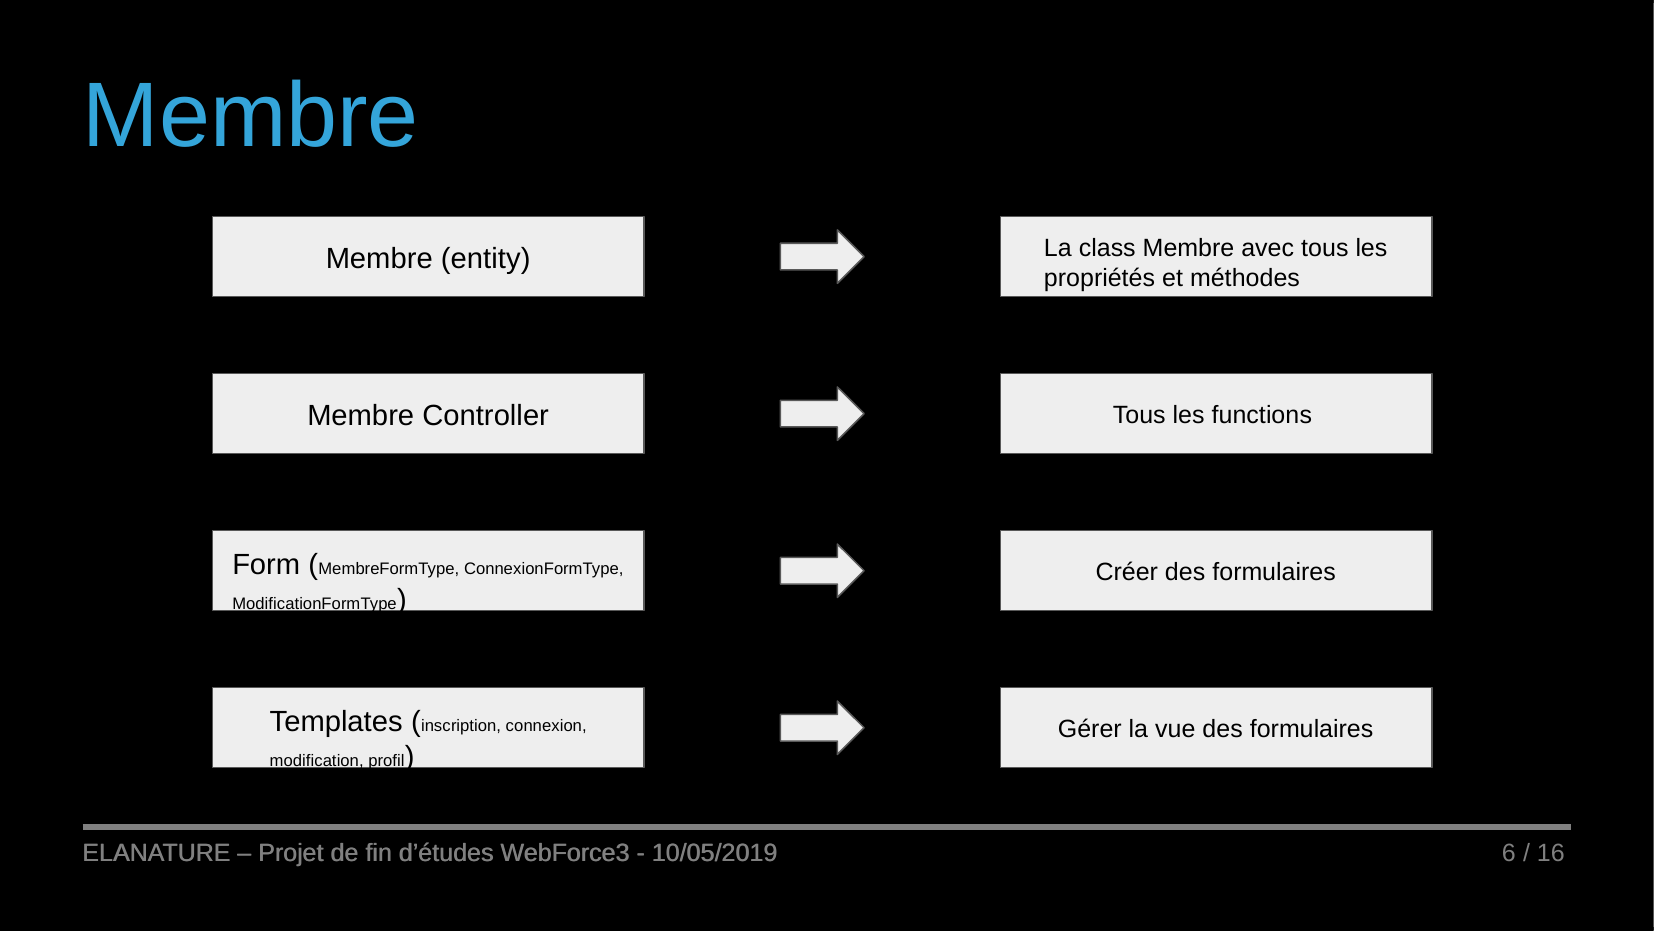

# Membre
Membre (entity)
La class Membre avec tous les propriétés et méthodes
Membre Controller
Tous les functions
Form (MembreFormType, ConnexionFormType, ModificationFormType)
Créer des formulaires
Templates (inscription, connexion, modification, profil)
Gérer la vue des formulaires